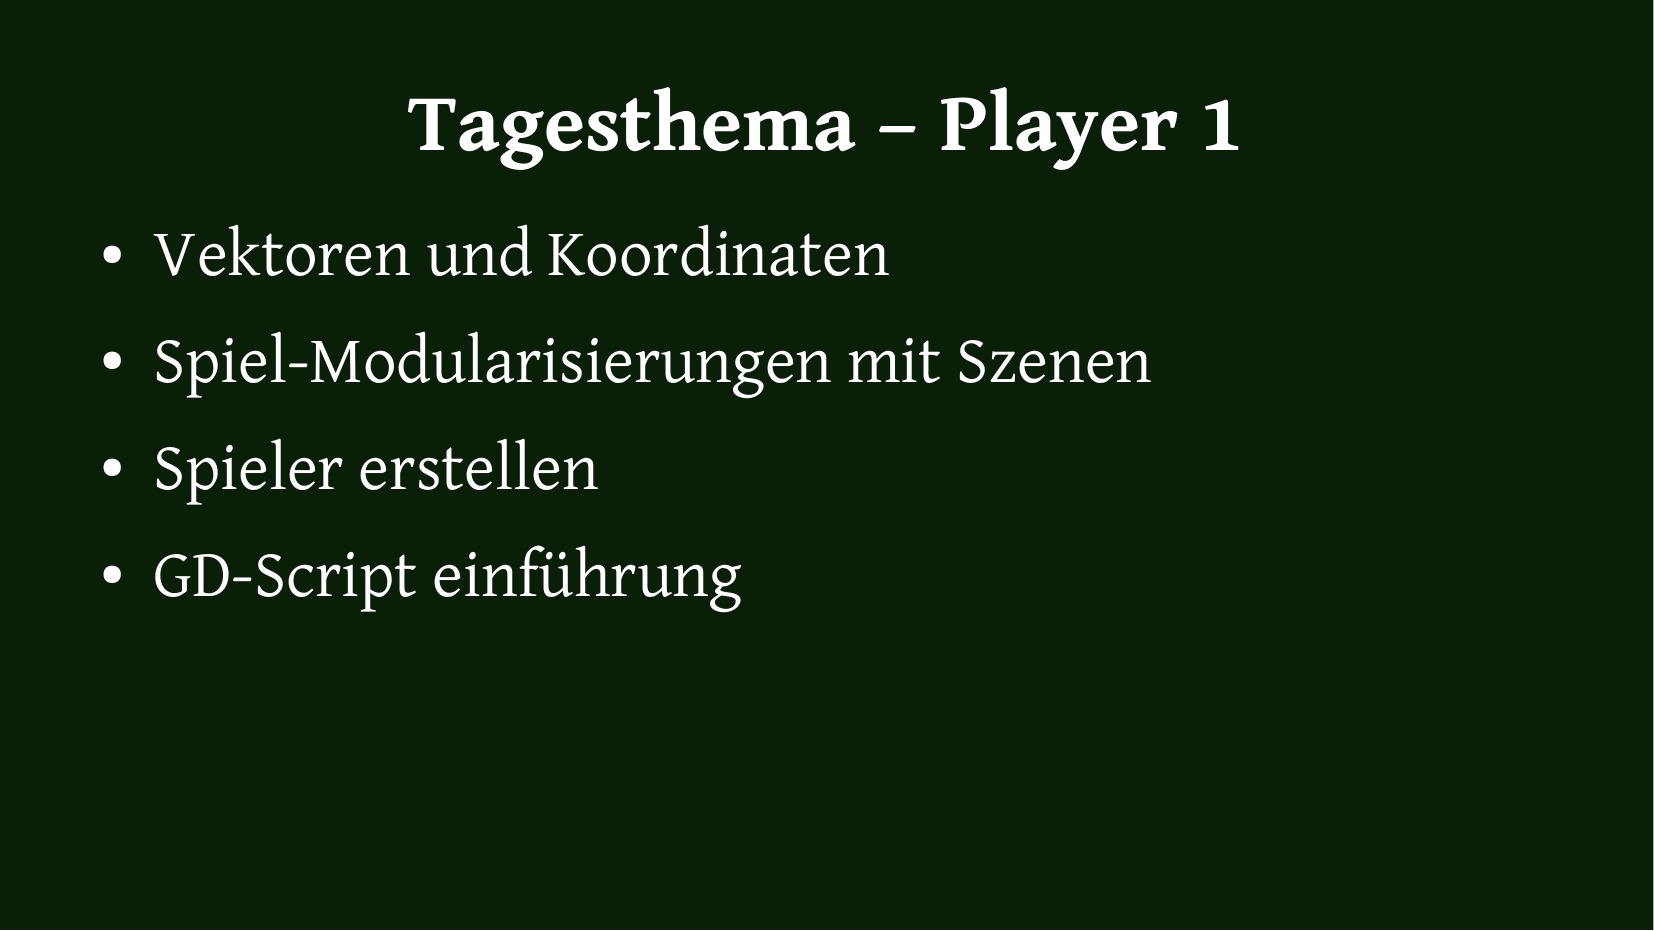

# Tagesthema – Player 1
Vektoren und Koordinaten
Spiel-Modularisierungen mit Szenen
Spieler erstellen
GD-Script einführung